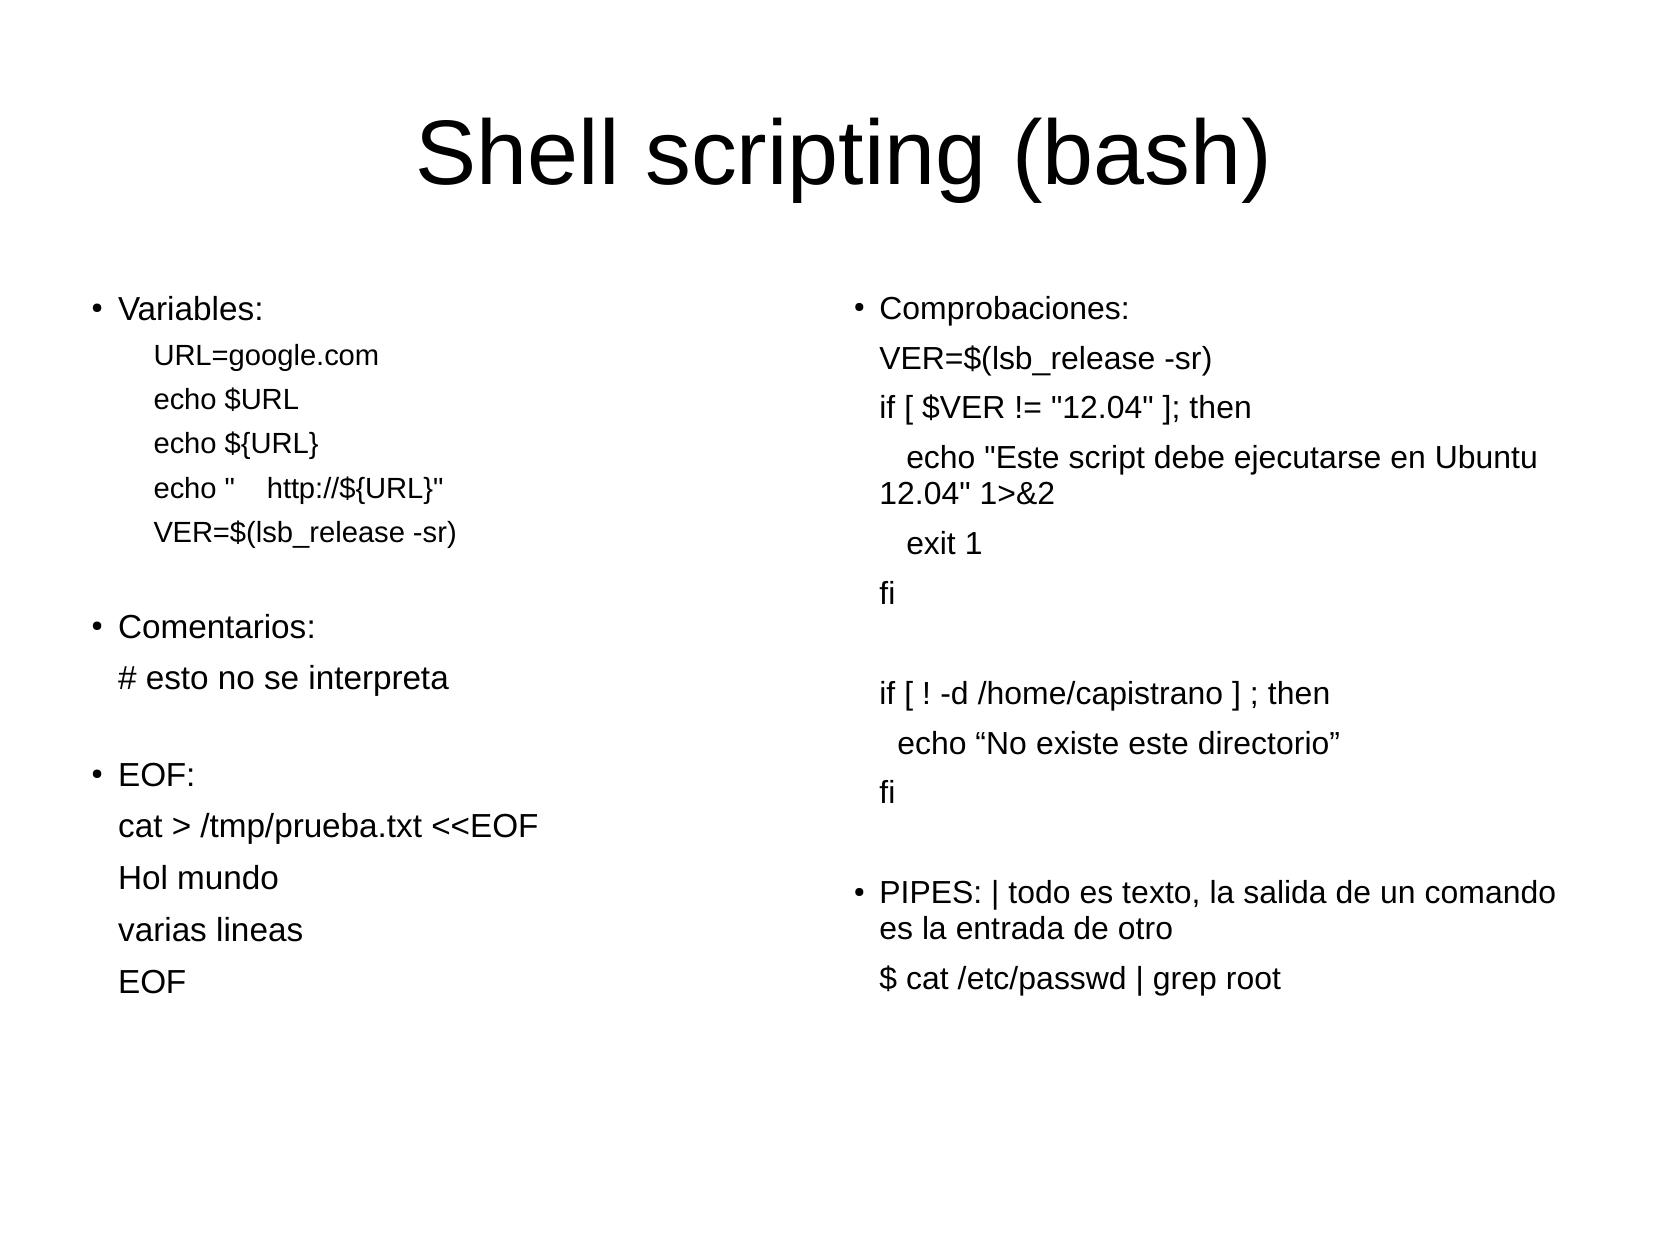

# Shell scripting (bash)
Variables:
URL=google.com
echo $URL
echo ${URL}
echo " http://${URL}"
VER=$(lsb_release -sr)
Comentarios:
# esto no se interpreta
EOF:
cat > /tmp/prueba.txt <<EOF
Hol mundo
varias lineas
EOF
Comprobaciones:
VER=$(lsb_release -sr)
if [ $VER != "12.04" ]; then
 echo "Este script debe ejecutarse en Ubuntu 12.04" 1>&2
 exit 1
fi
if [ ! -d /home/capistrano ] ; then
 echo “No existe este directorio”
fi
PIPES: | todo es texto, la salida de un comando es la entrada de otro
$ cat /etc/passwd | grep root